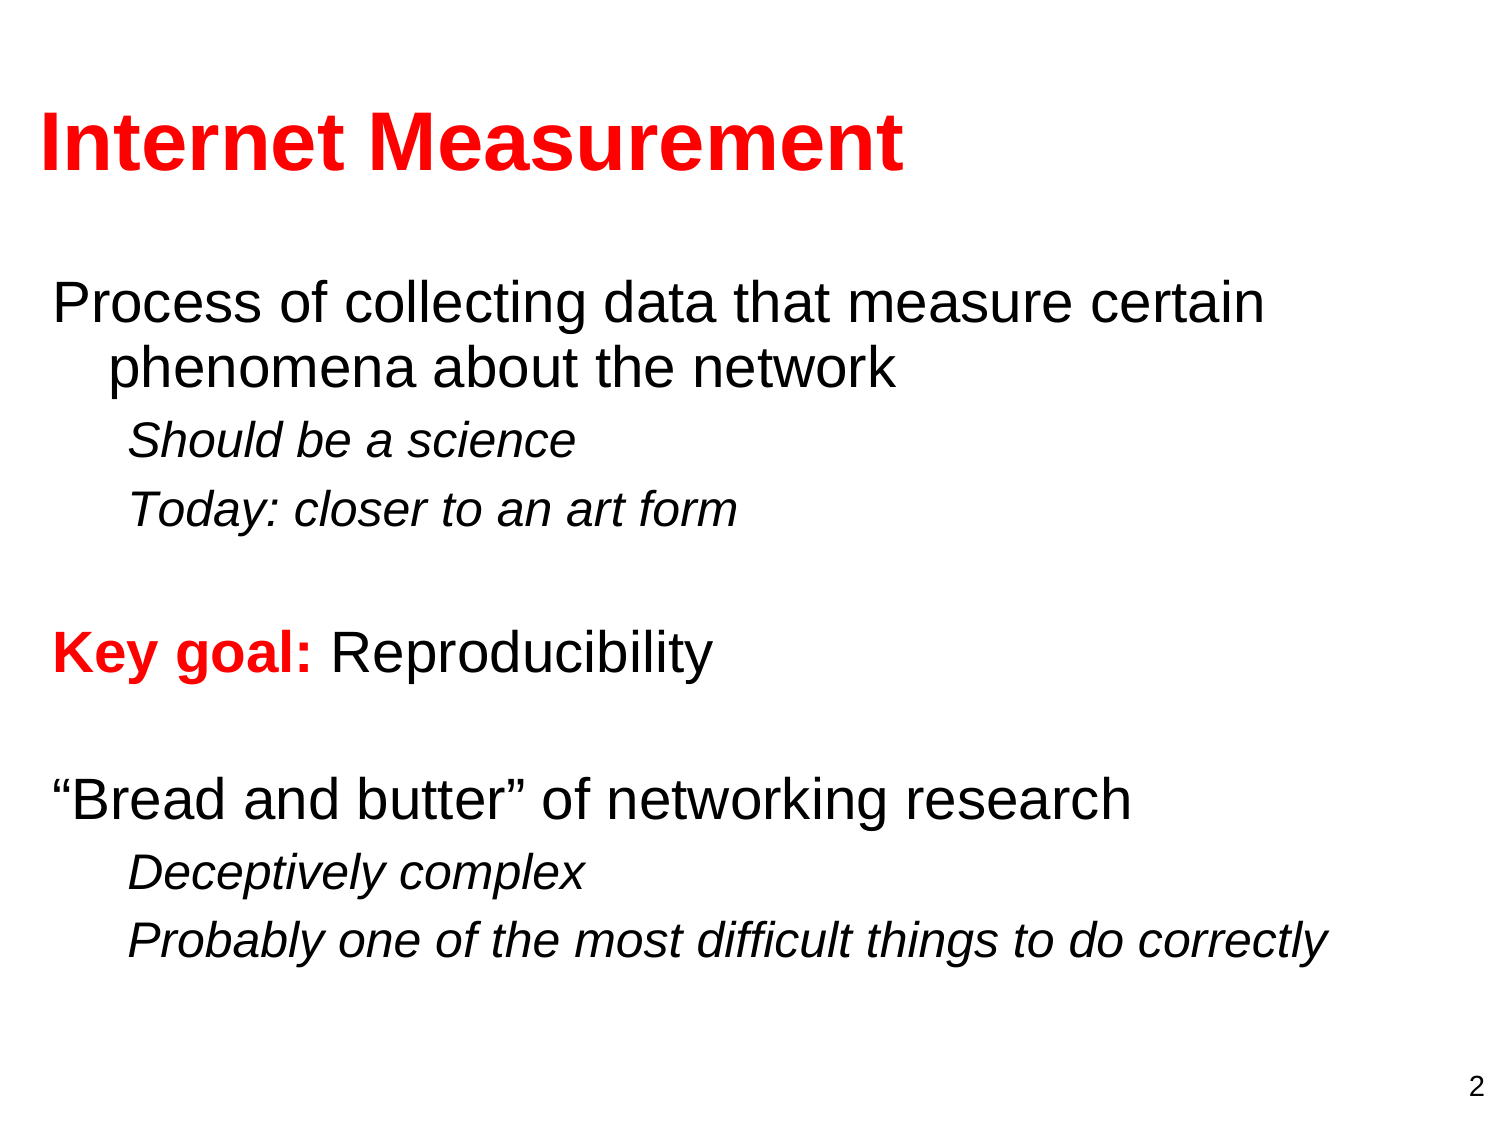

# Internet Measurement
Process of collecting data that measure certain phenomena about the network
Should be a science
Today: closer to an art form
Key goal: Reproducibility
“Bread and butter” of networking research
Deceptively complex
Probably one of the most difficult things to do correctly
2